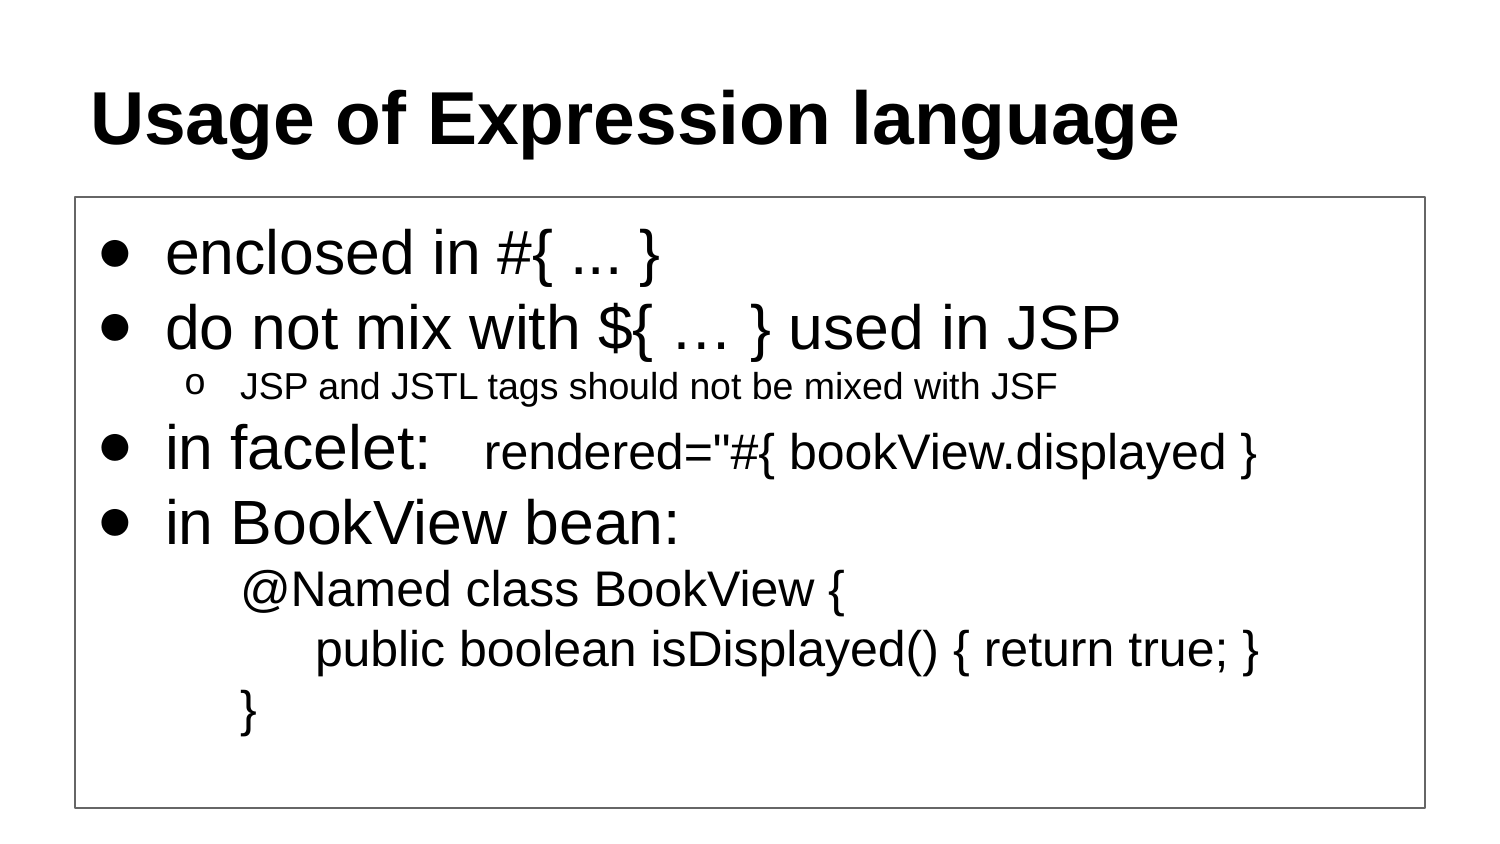

# Usage of Expression language
enclosed in #{ ... }
do not mix with ${ … } used in JSP
JSP and JSTL tags should not be mixed with JSF
in facelet: rendered="#{ bookView.displayed }
in BookView bean:
@Named class BookView {
public boolean isDisplayed() { return true; }
}